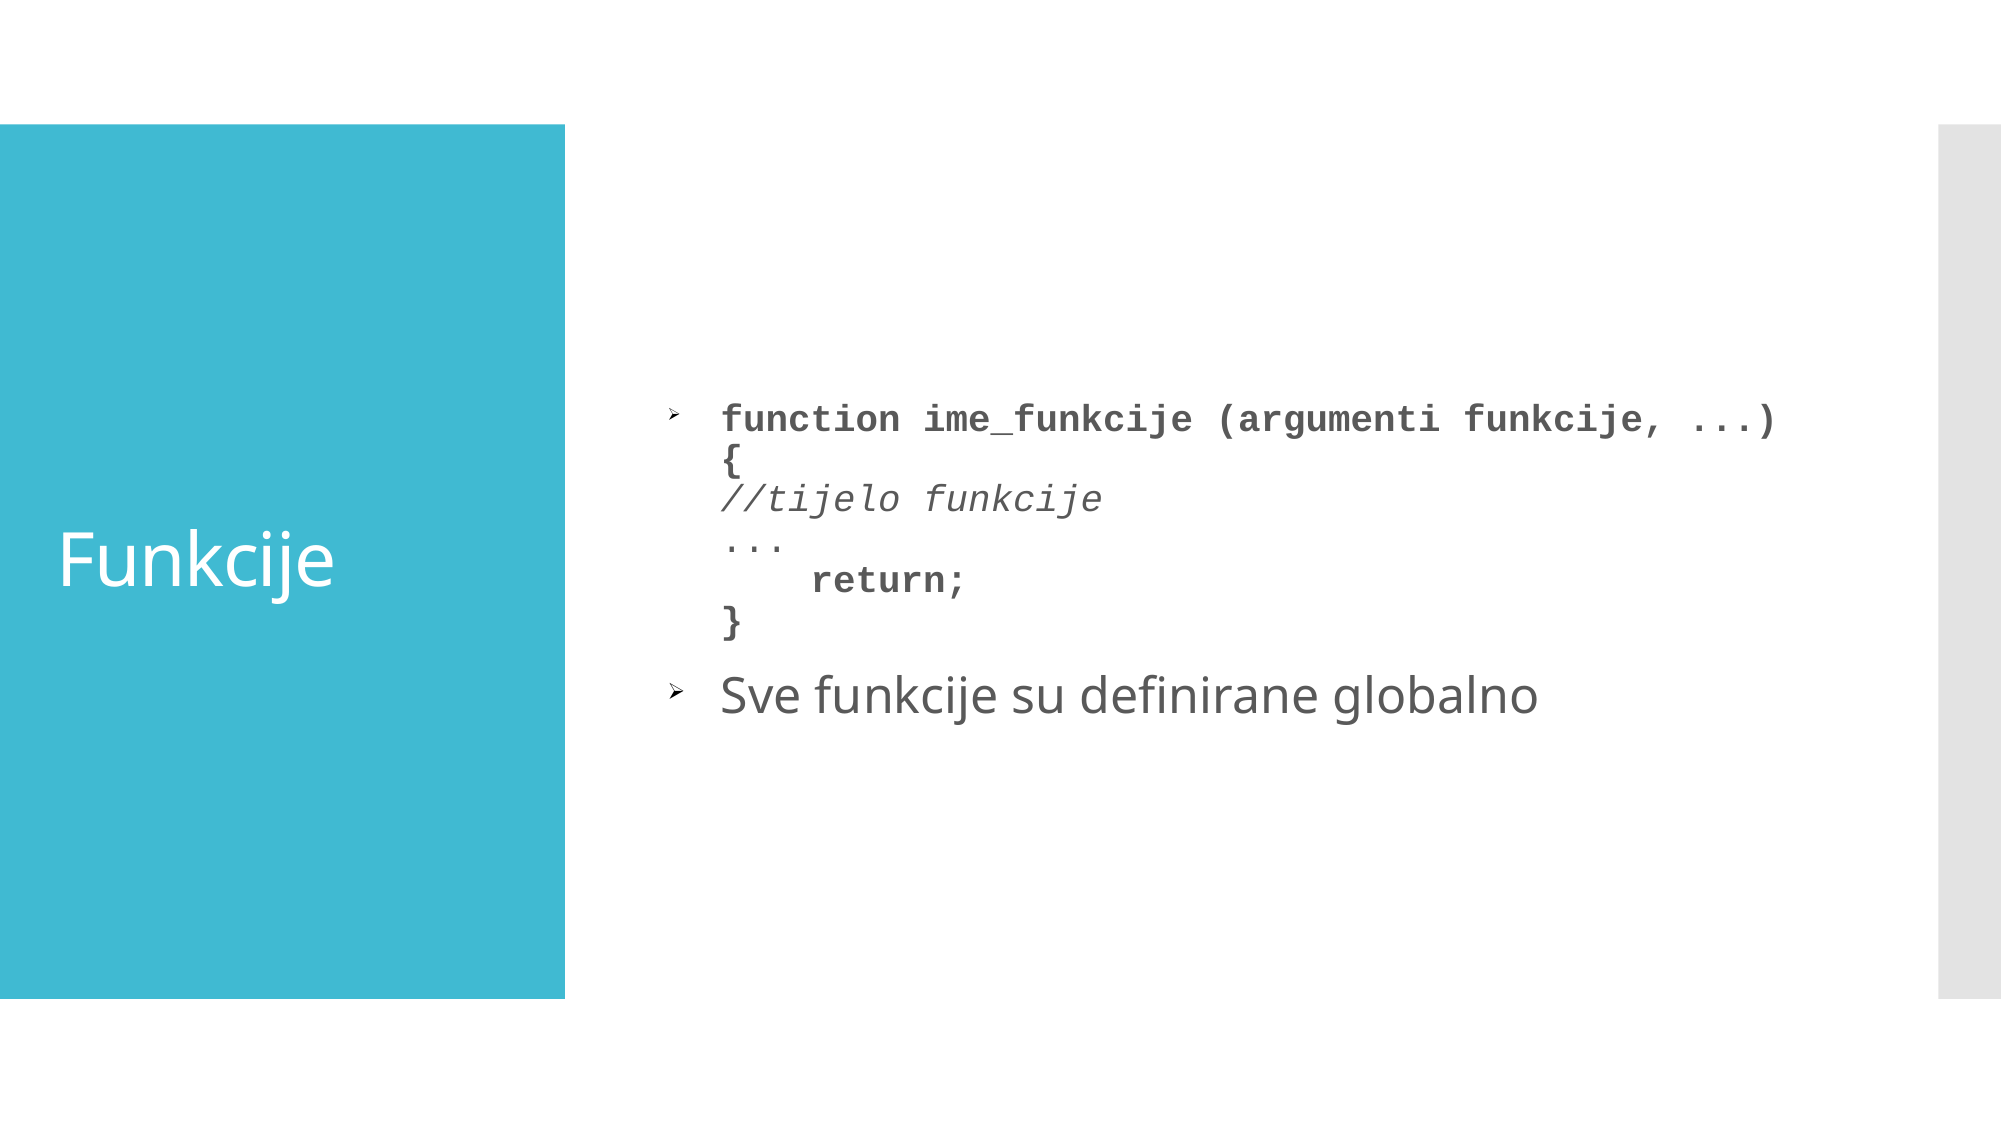

function ime_funkcije (argumenti funkcije, ...) {
//tijelo funkcije
...
 return;
}
Sve funkcije su definirane globalno
# Funkcije